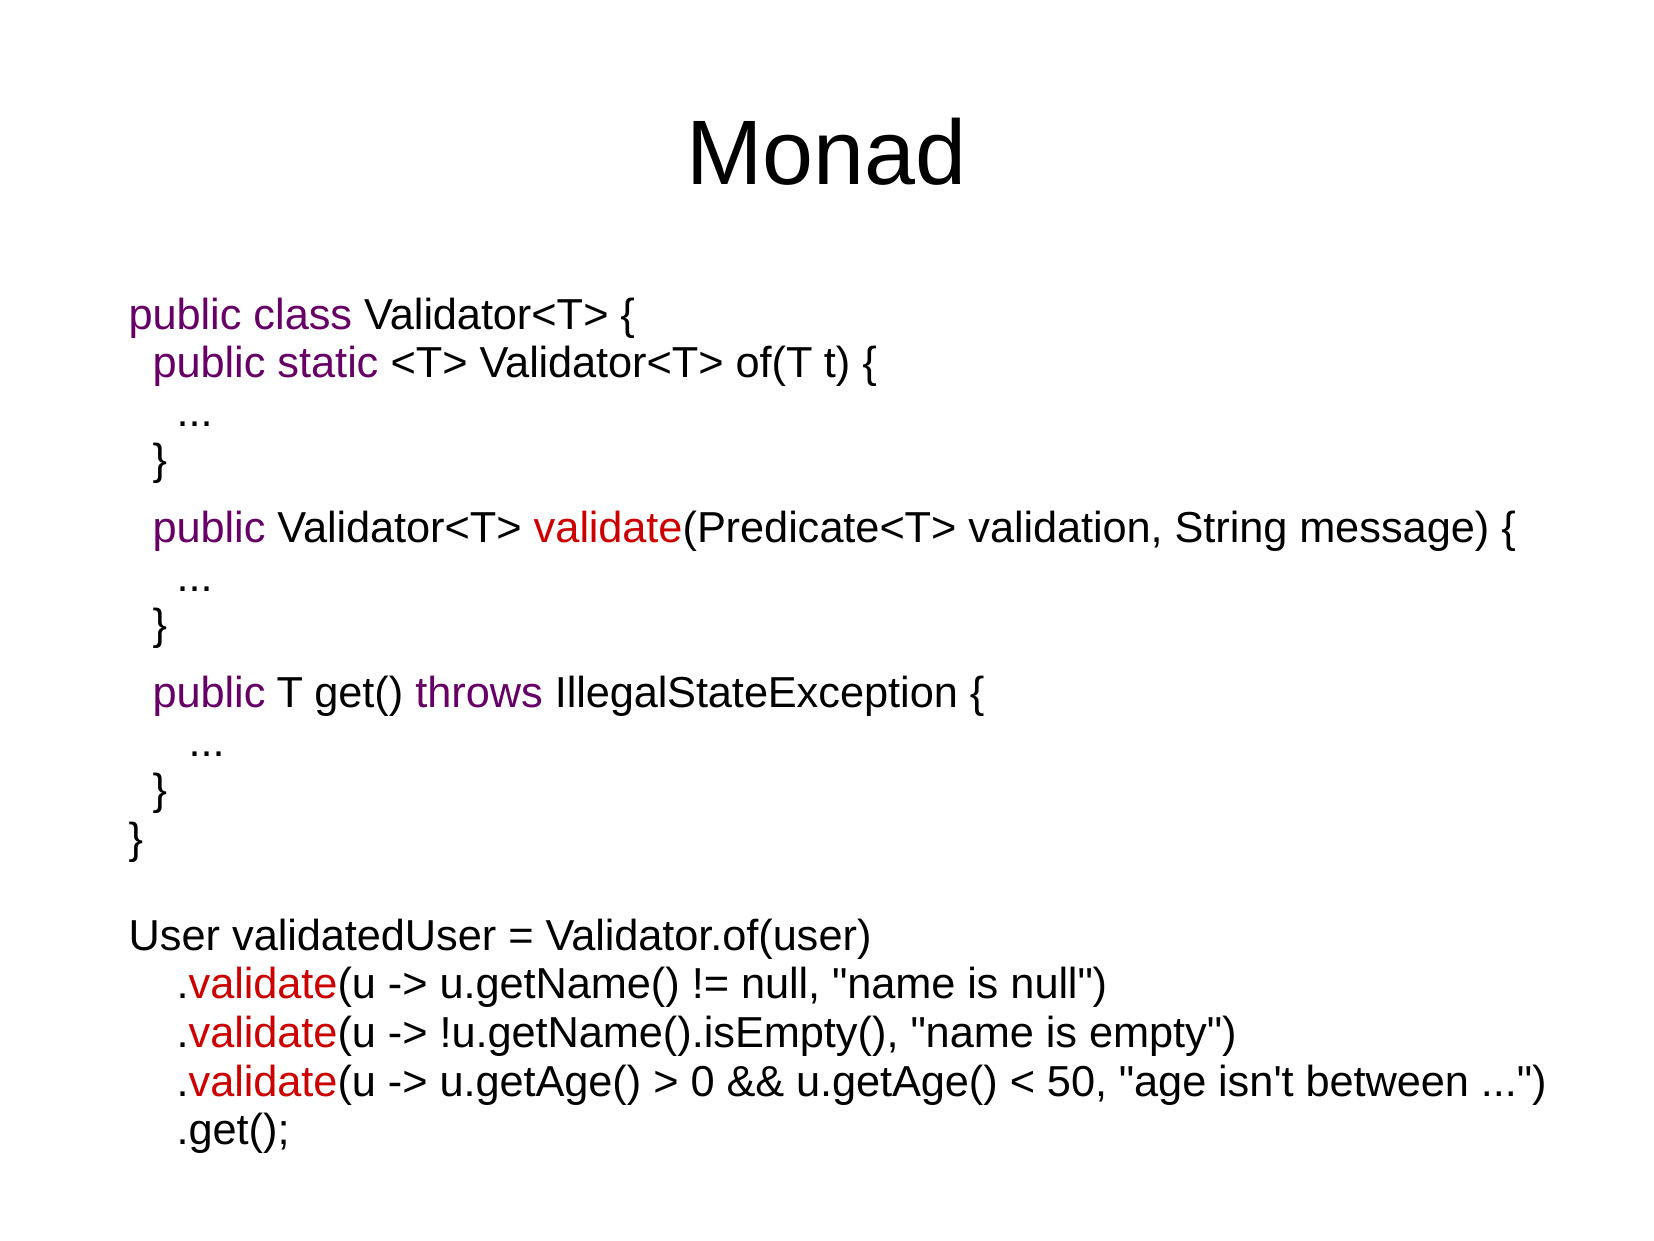

# Monad
public class Validator<T> {
 public static <T> Validator<T> of(T t) {
 ...
 }
 public Validator<T> validate(Predicate<T> validation, String message) {
 ...
 }
 public T get() throws IllegalStateException {
 ...
 }
}
User validatedUser = Validator.of(user)
 .validate(u -> u.getName() != null, "name is null")
 .validate(u -> !u.getName().isEmpty(), "name is empty")
 .validate(u -> u.getAge() > 0 && u.getAge() < 50, "age isn't between ...")
 .get();